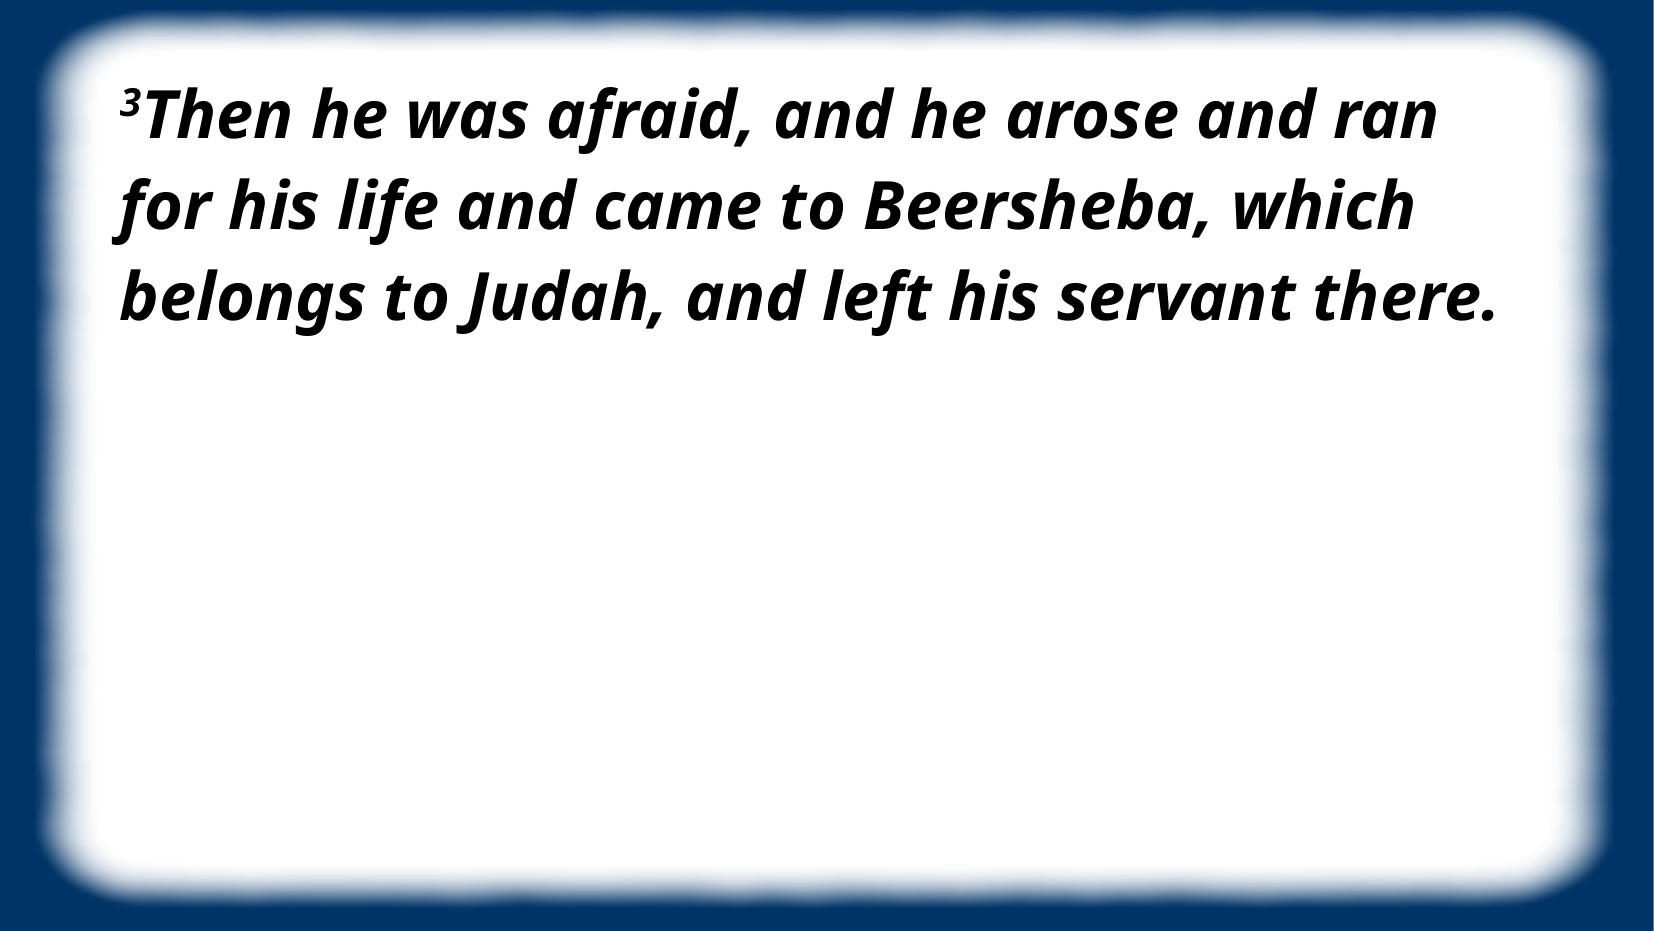

3Then he was afraid, and he arose and ran for his life and came to Beersheba, which belongs to Judah, and left his servant there.